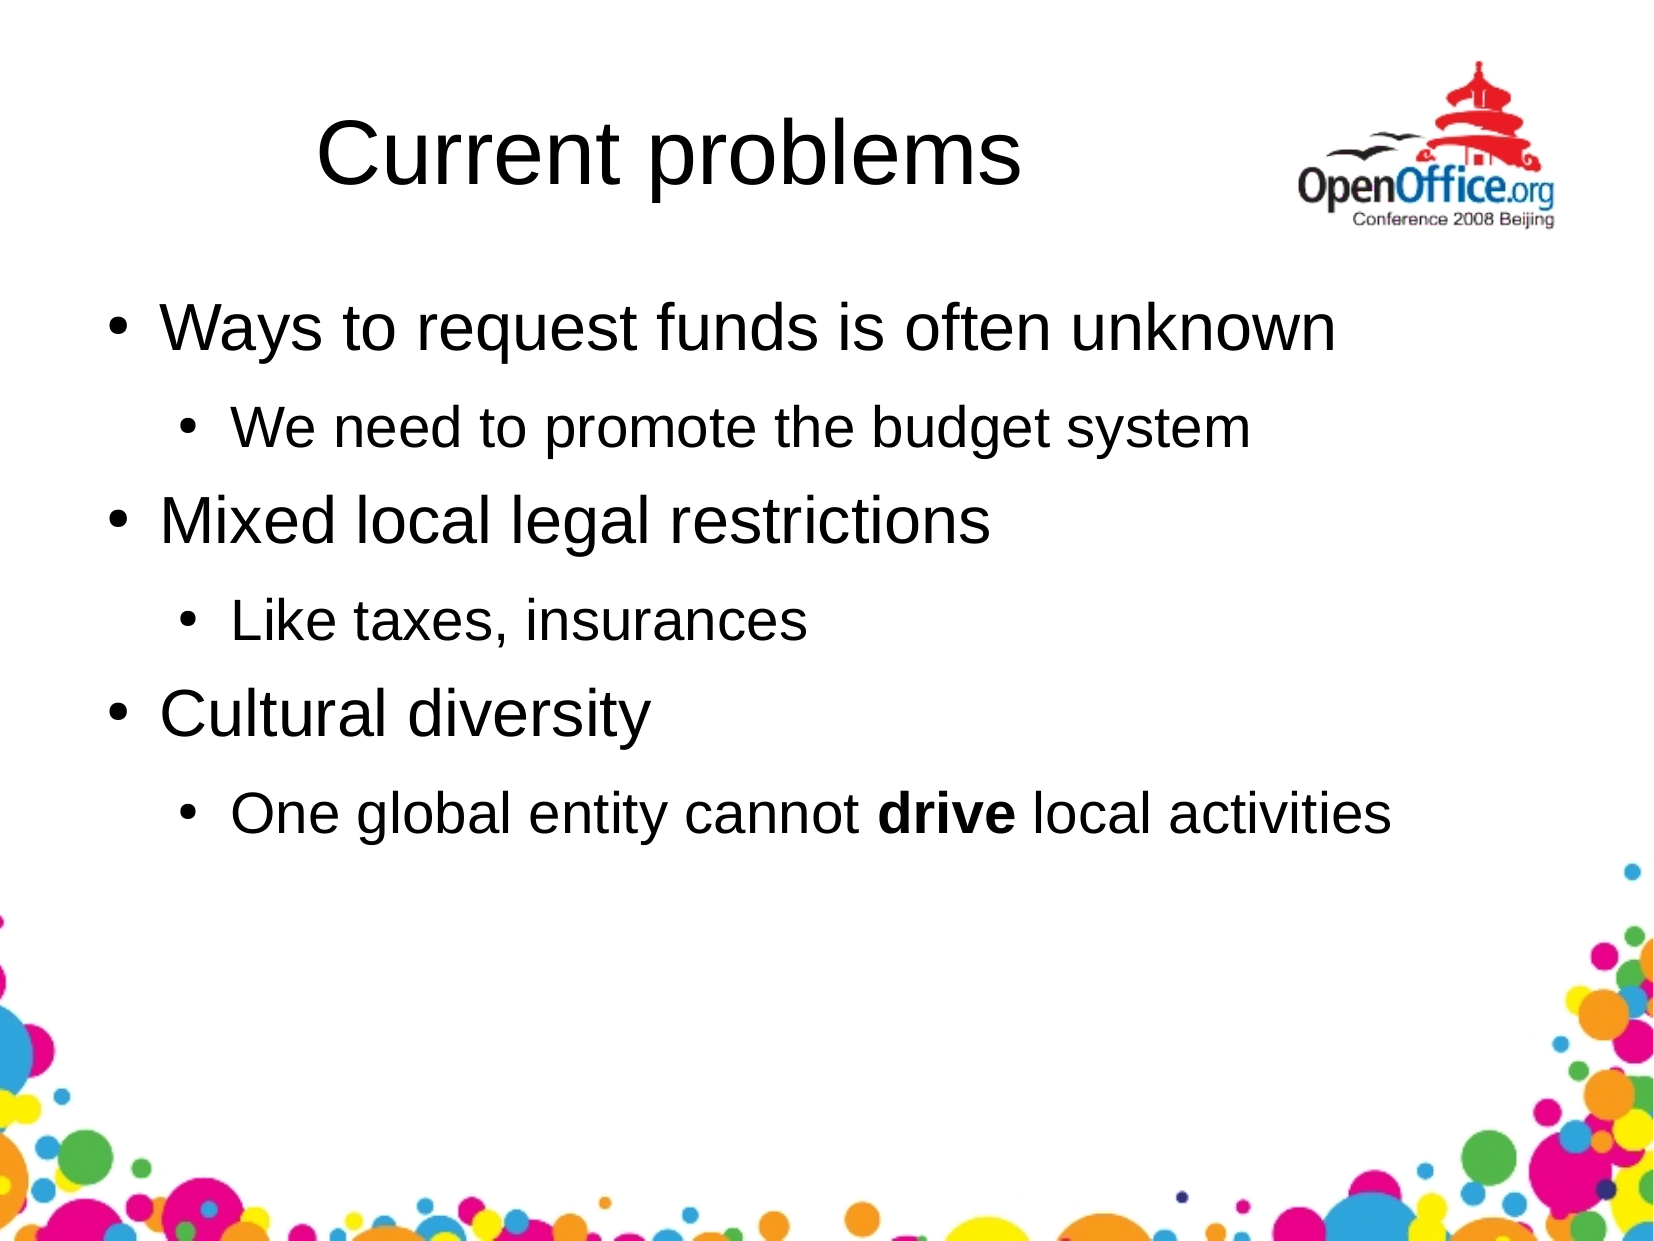

# Current problems
Ways to request funds is often unknown
We need to promote the budget system
Mixed local legal restrictions
Like taxes, insurances
Cultural diversity
One global entity cannot drive local activities